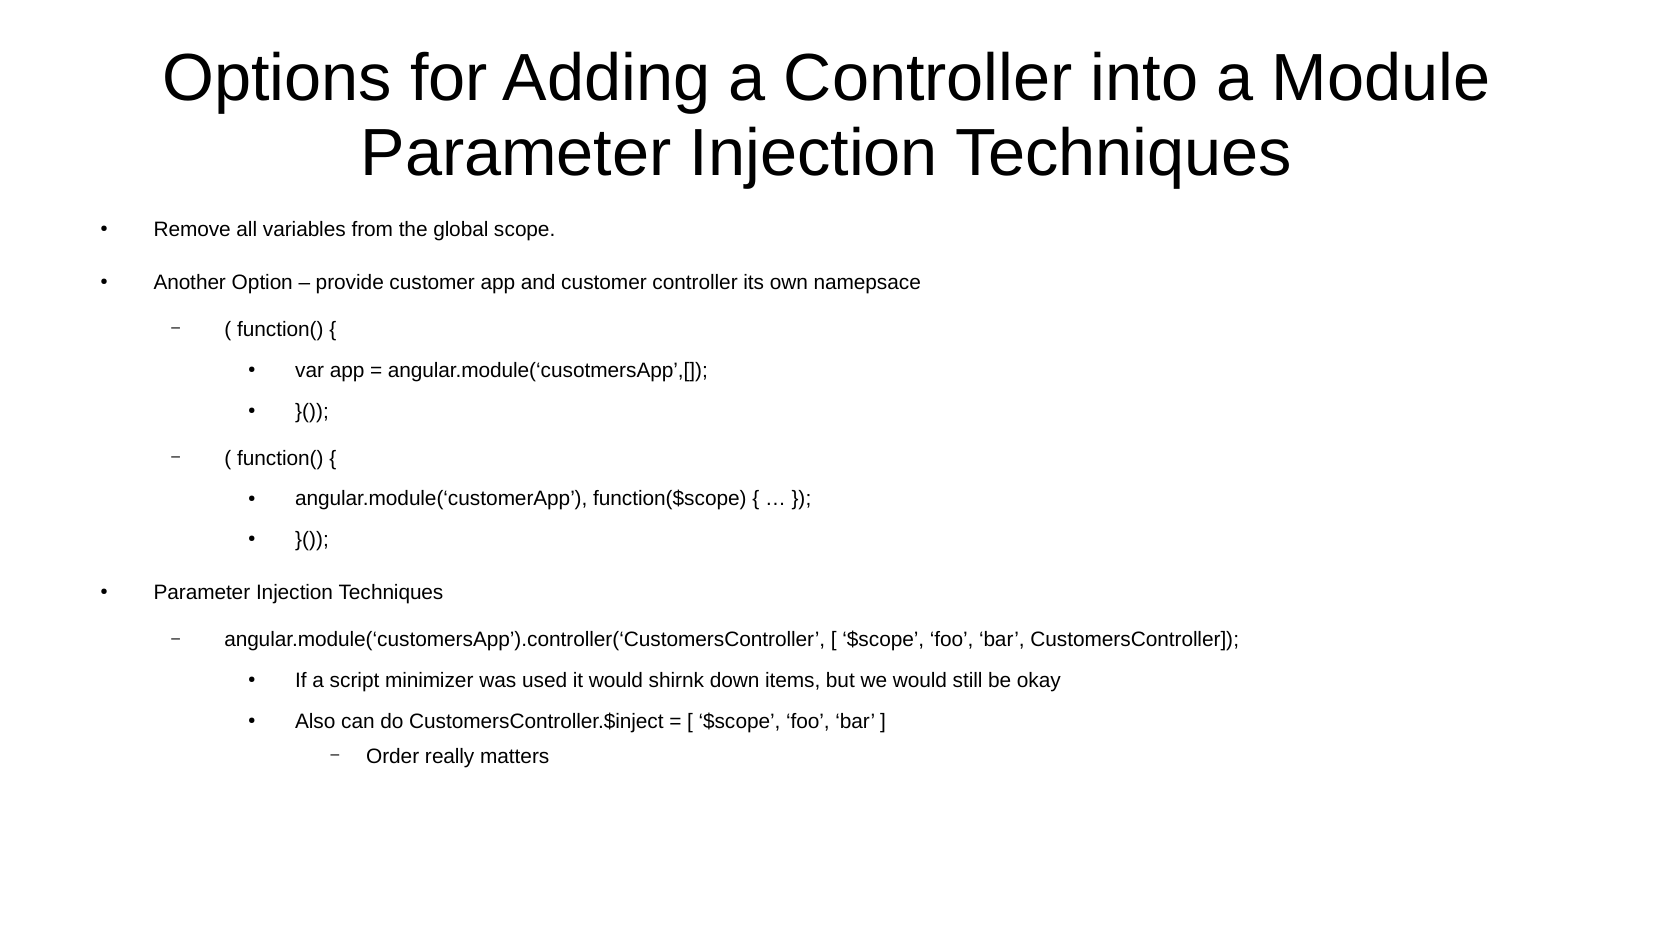

# Options for Adding a Controller into a Module Parameter Injection Techniques
Remove all variables from the global scope.
Another Option – provide customer app and customer controller its own namepsace
( function() {
var app = angular.module(‘cusotmersApp’,[]);
}());
( function() {
angular.module(‘customerApp’), function($scope) { … });
}());
Parameter Injection Techniques
angular.module(‘customersApp’).controller(‘CustomersController’, [ ‘$scope’, ‘foo’, ‘bar’, CustomersController]);
If a script minimizer was used it would shirnk down items, but we would still be okay
Also can do CustomersController.$inject = [ ‘$scope’, ‘foo’, ‘bar’ ]
Order really matters